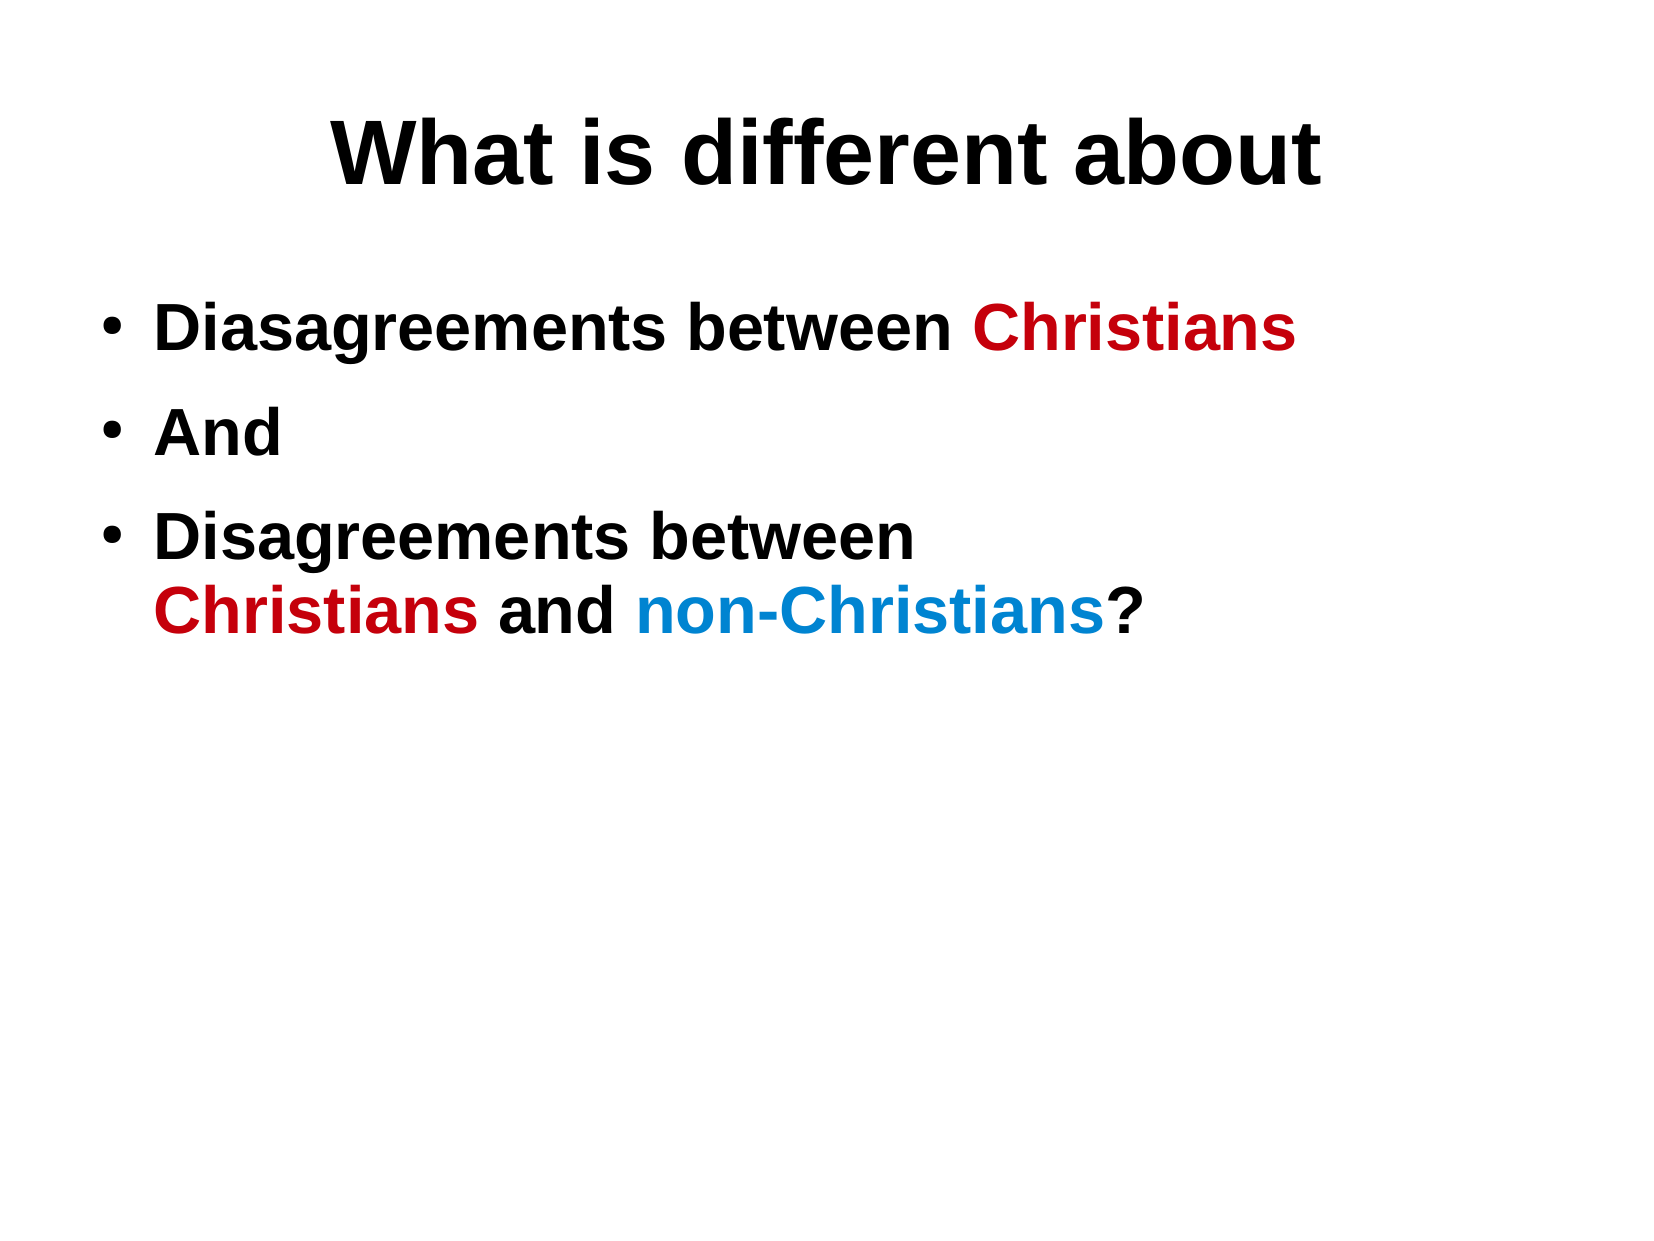

# What is different about
Diasagreements between Christians
And
Disagreements between
Christians and non-Christians?